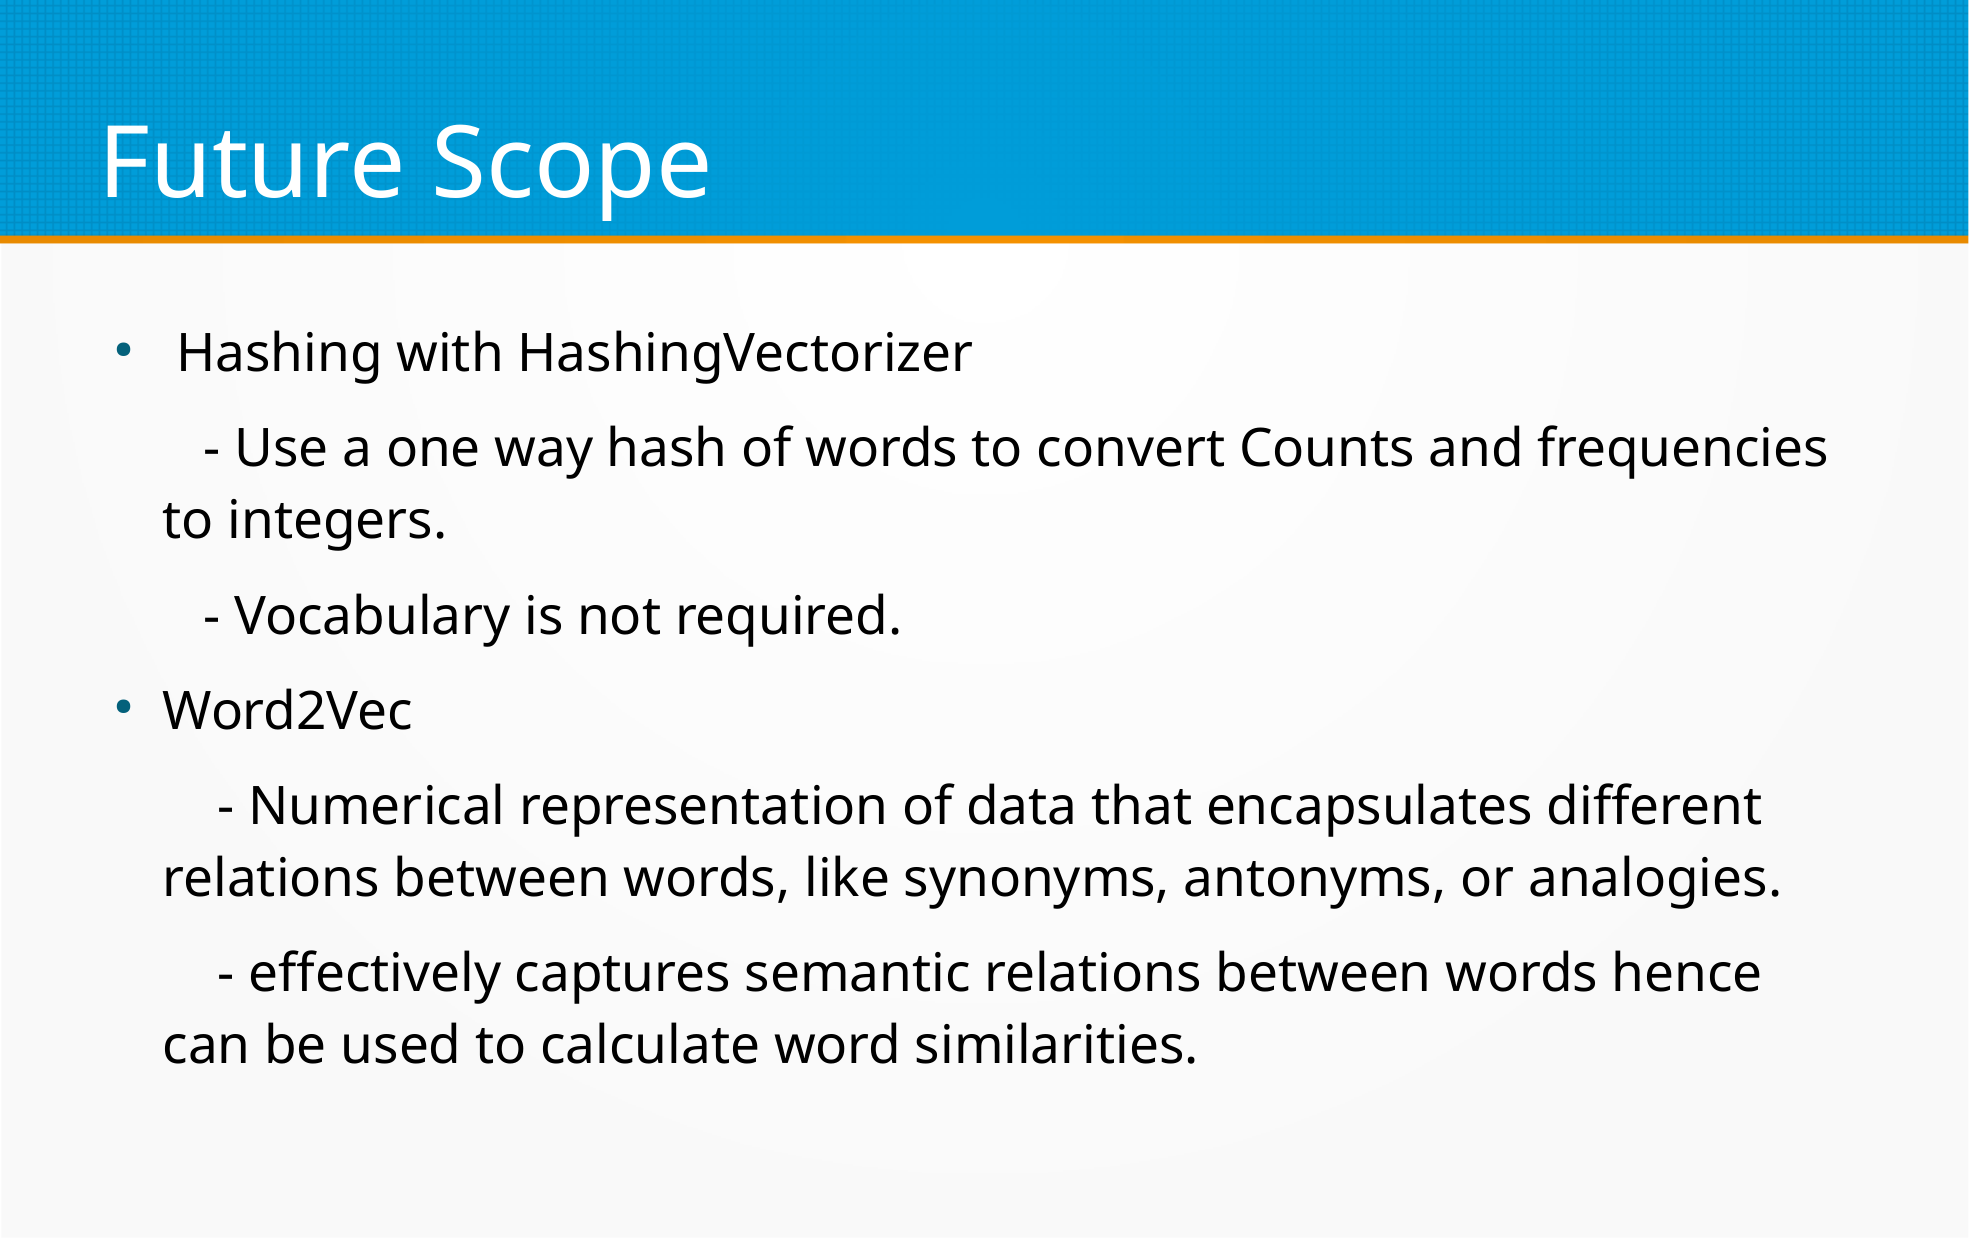

# Future Scope
 Hashing with HashingVectorizer
 - Use a one way hash of words to convert Counts and frequencies to integers.
 - Vocabulary is not required.
Word2Vec
 - Numerical representation of data that encapsulates different relations between words, like synonyms, antonyms, or analogies.
 - effectively captures semantic relations between words hence can be used to calculate word similarities.